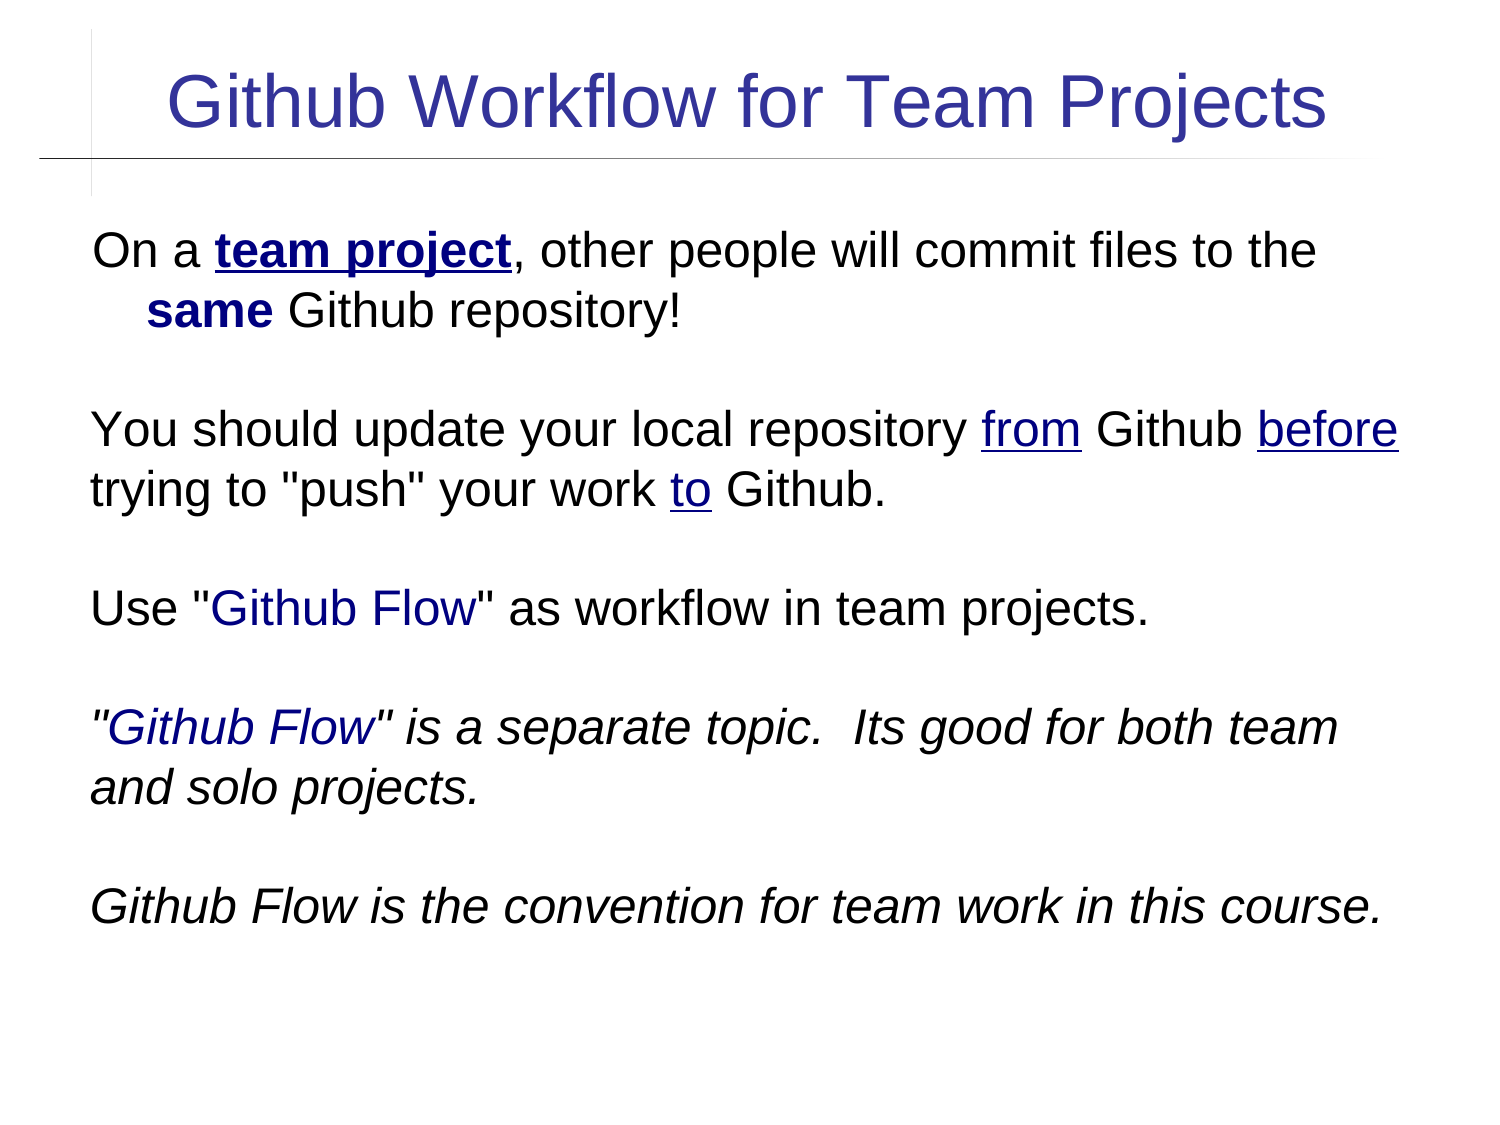

# Github Workflow for Team Projects
On a team project, other people will commit files to the same Github repository!
You should update your local repository from Github before trying to "push" your work to Github.
Use "Github Flow" as workflow in team projects.
"Github Flow" is a separate topic. Its good for both team and solo projects.
Github Flow is the convention for team work in this course.